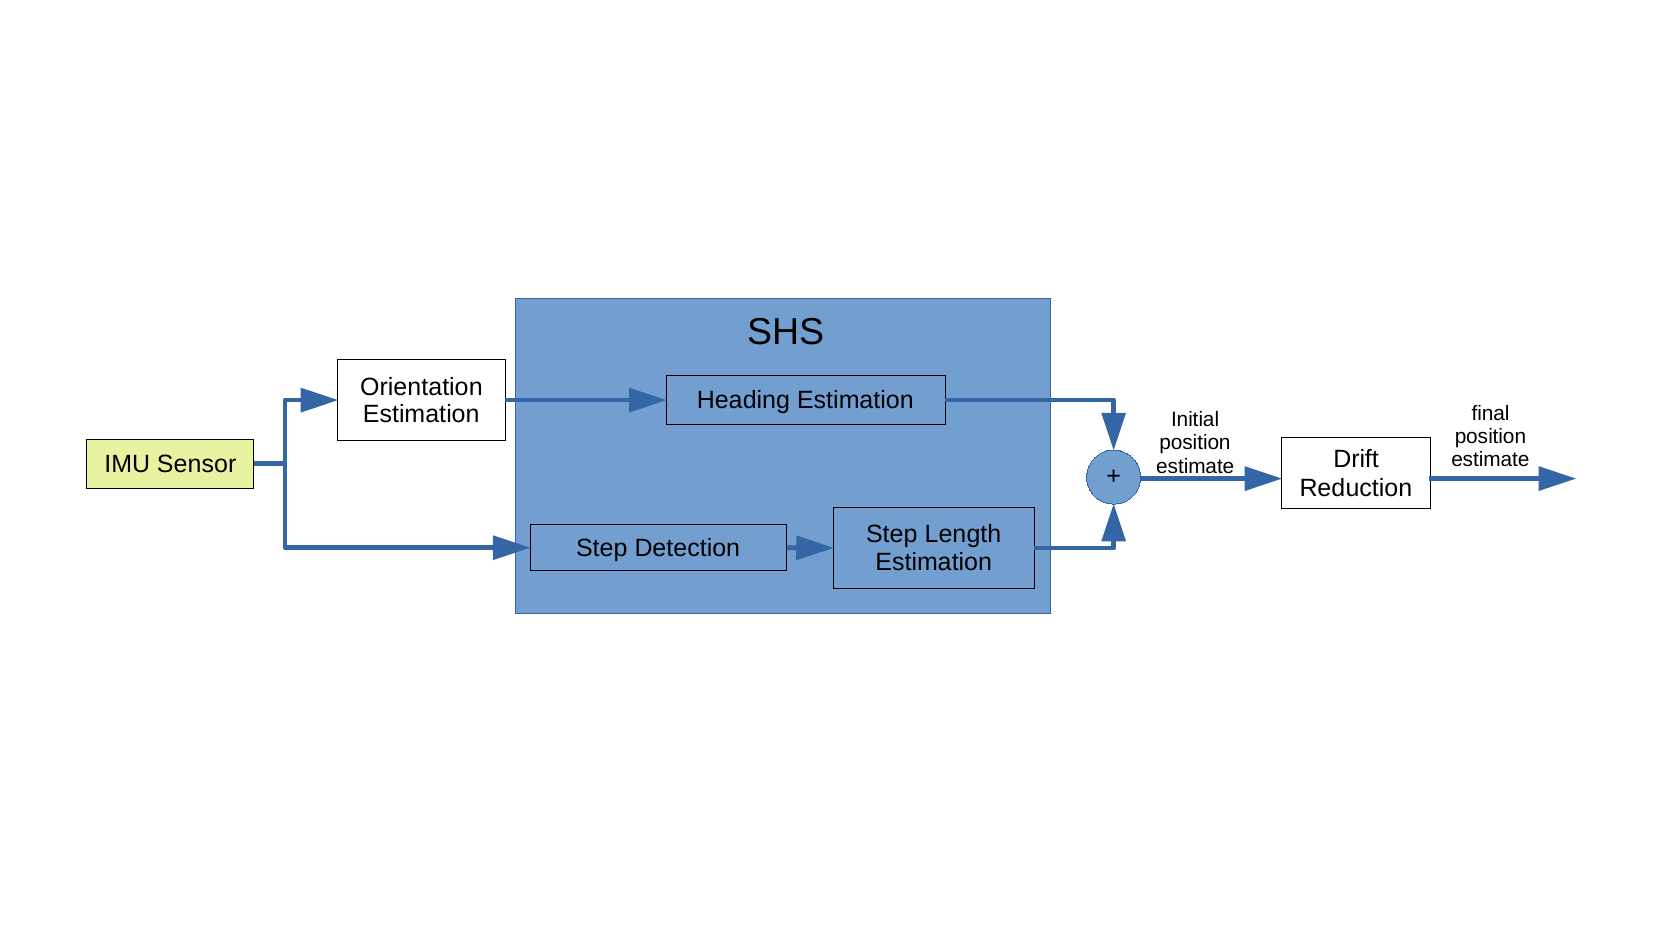

SHS
Orientation Estimation
Heading Estimation
final position estimate
Initial position estimate
Drift Reduction
IMU Sensor
+
Step Length Estimation
Step Detection